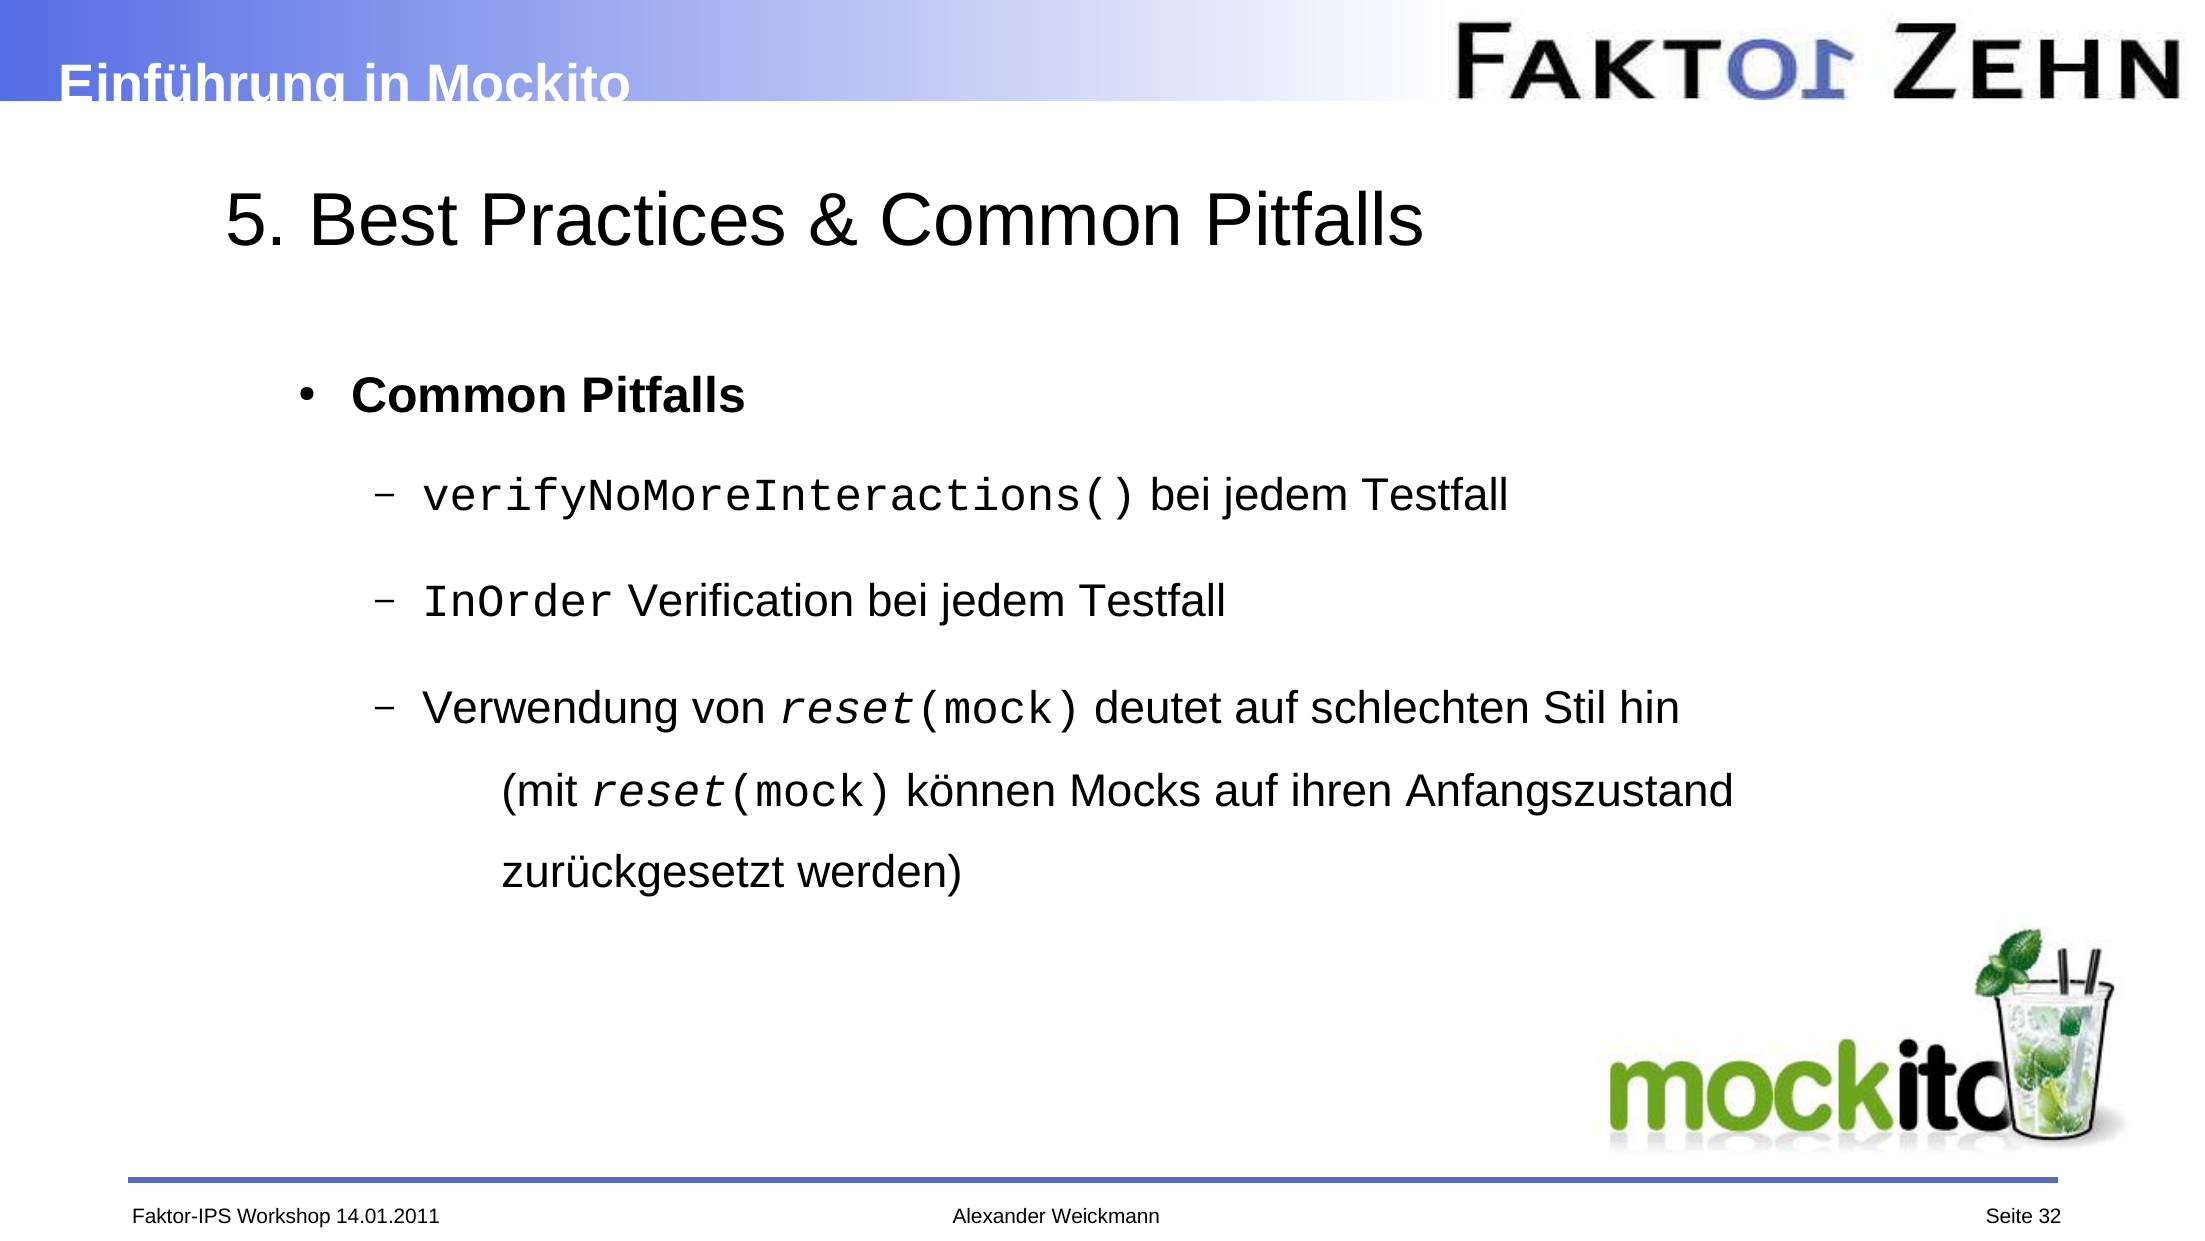

# 5. Best Practices & Common Pitfalls
Common Pitfalls
verifyNoMoreInteractions() bei jedem Testfall
InOrder Verification bei jedem Testfall
Verwendung von reset(mock) deutet auf schlechten Stil hin
		(mit reset(mock) können Mocks auf ihren Anfangszustand
		zurückgesetzt werden)